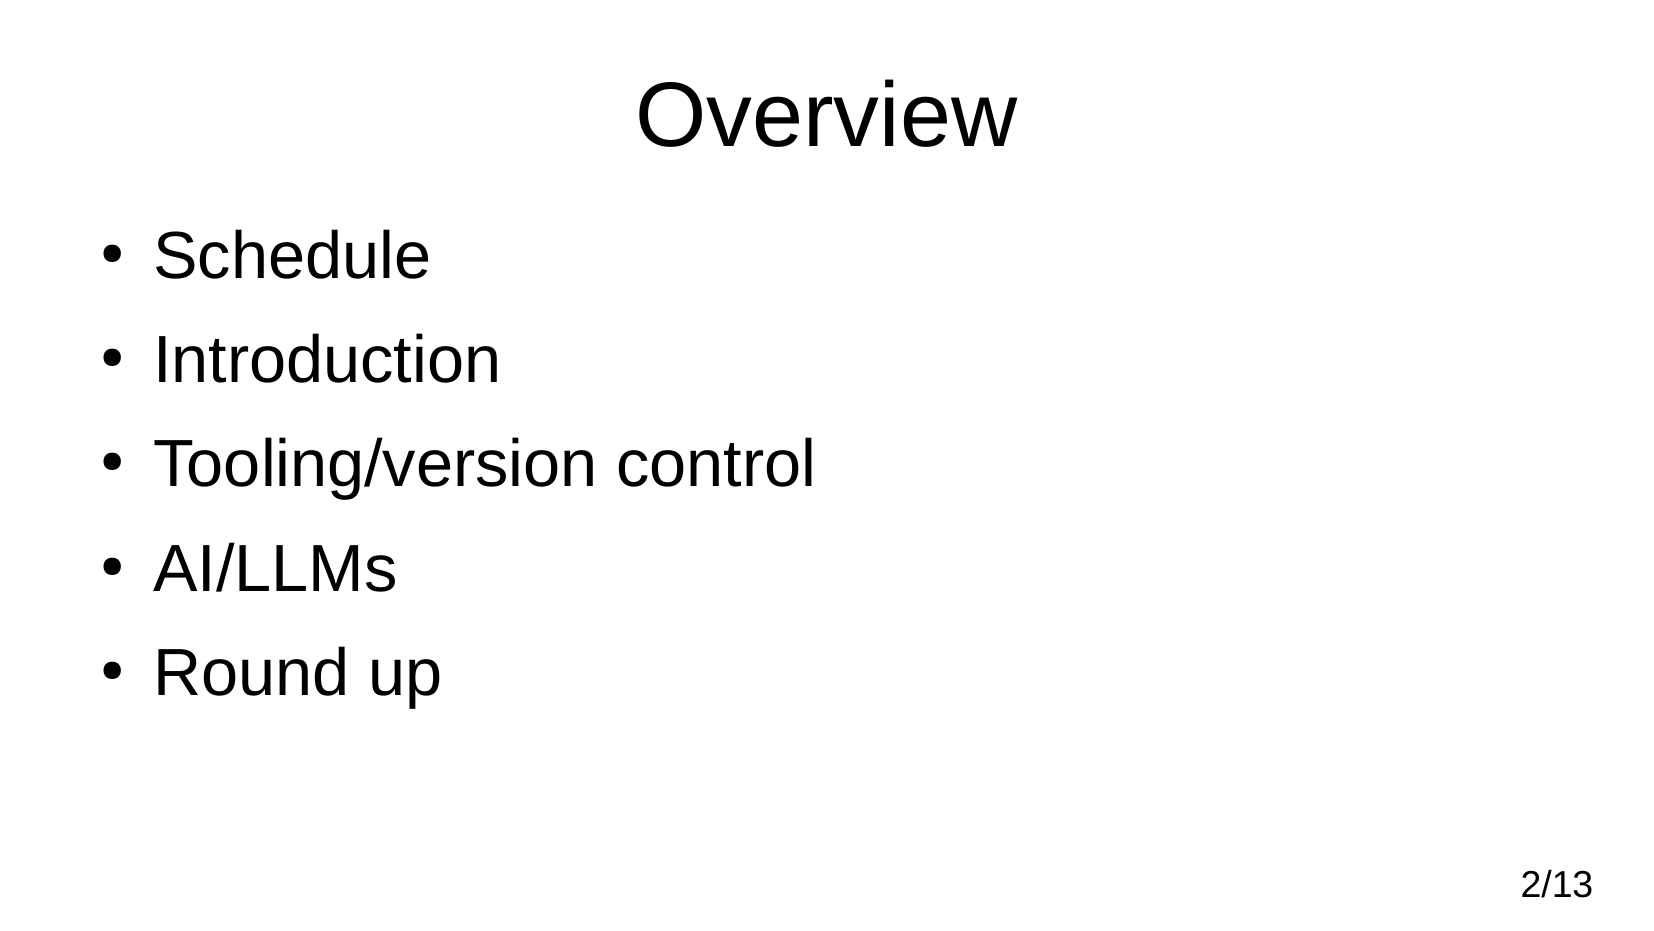

# Overview
Schedule
Introduction
Tooling/version control
AI/LLMs
Round up